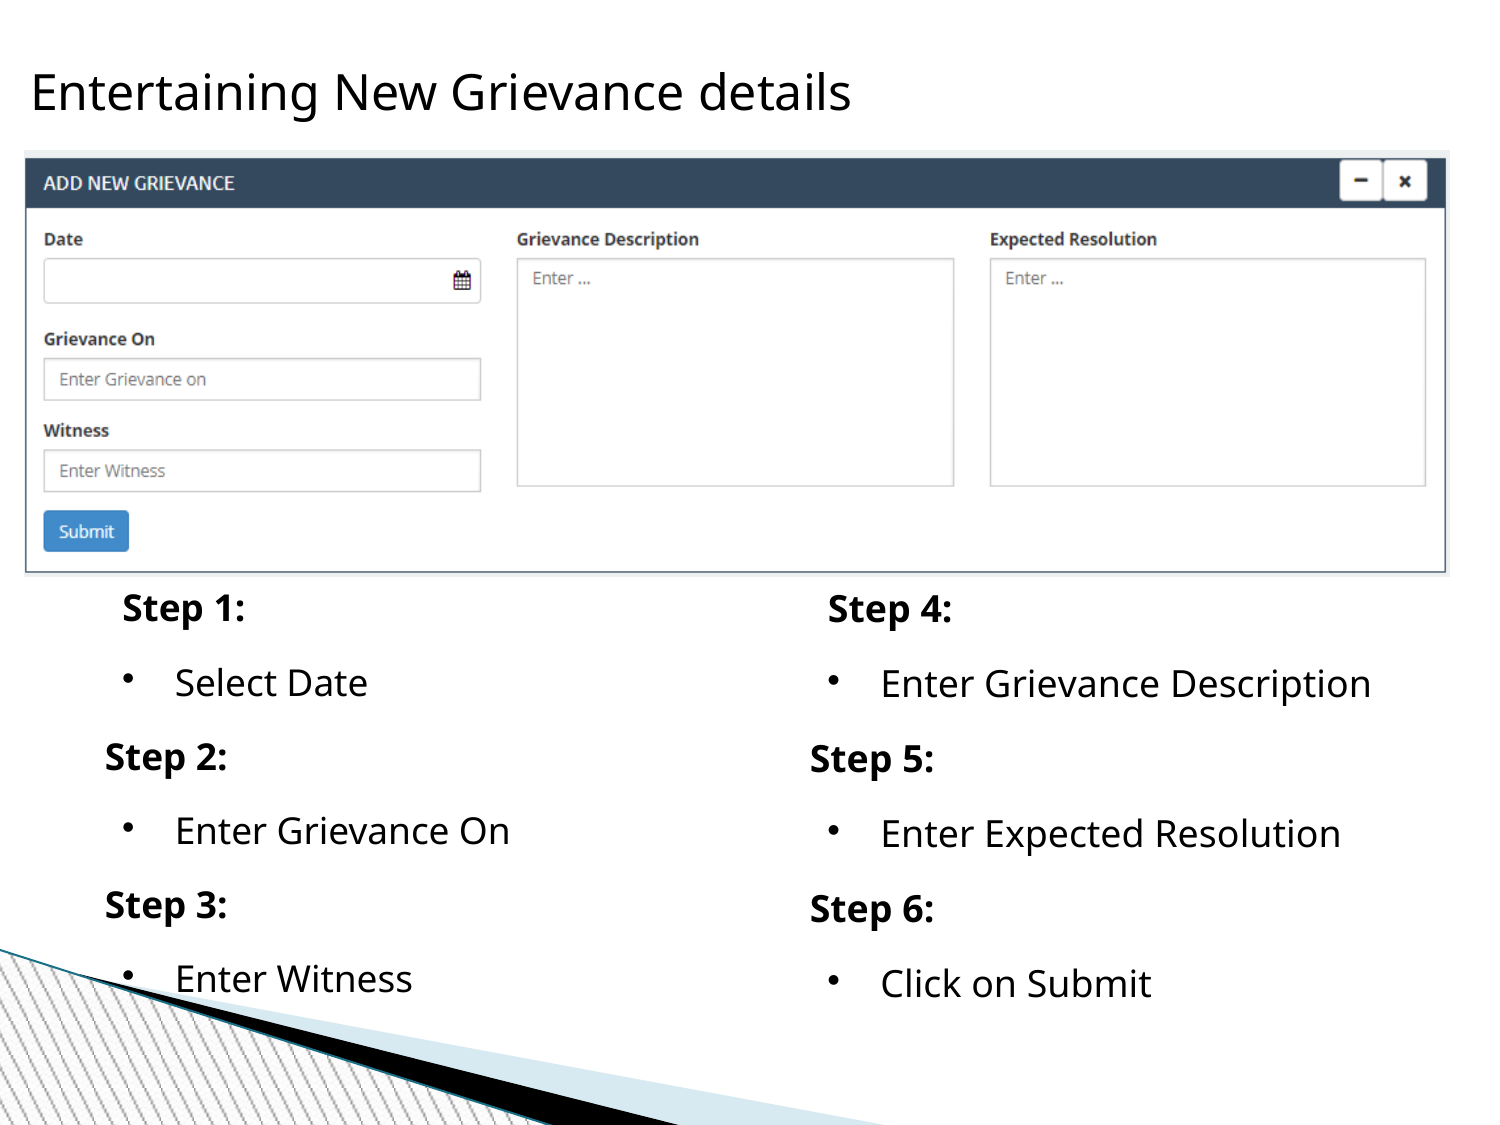

# Entertaining New Grievance details
Step 1:
Select Date
Step 2:
Enter Grievance On
Step 3:
Enter Witness
Step 4:
Enter Grievance Description
Step 5:
Enter Expected Resolution
Step 6:
Click on Submit